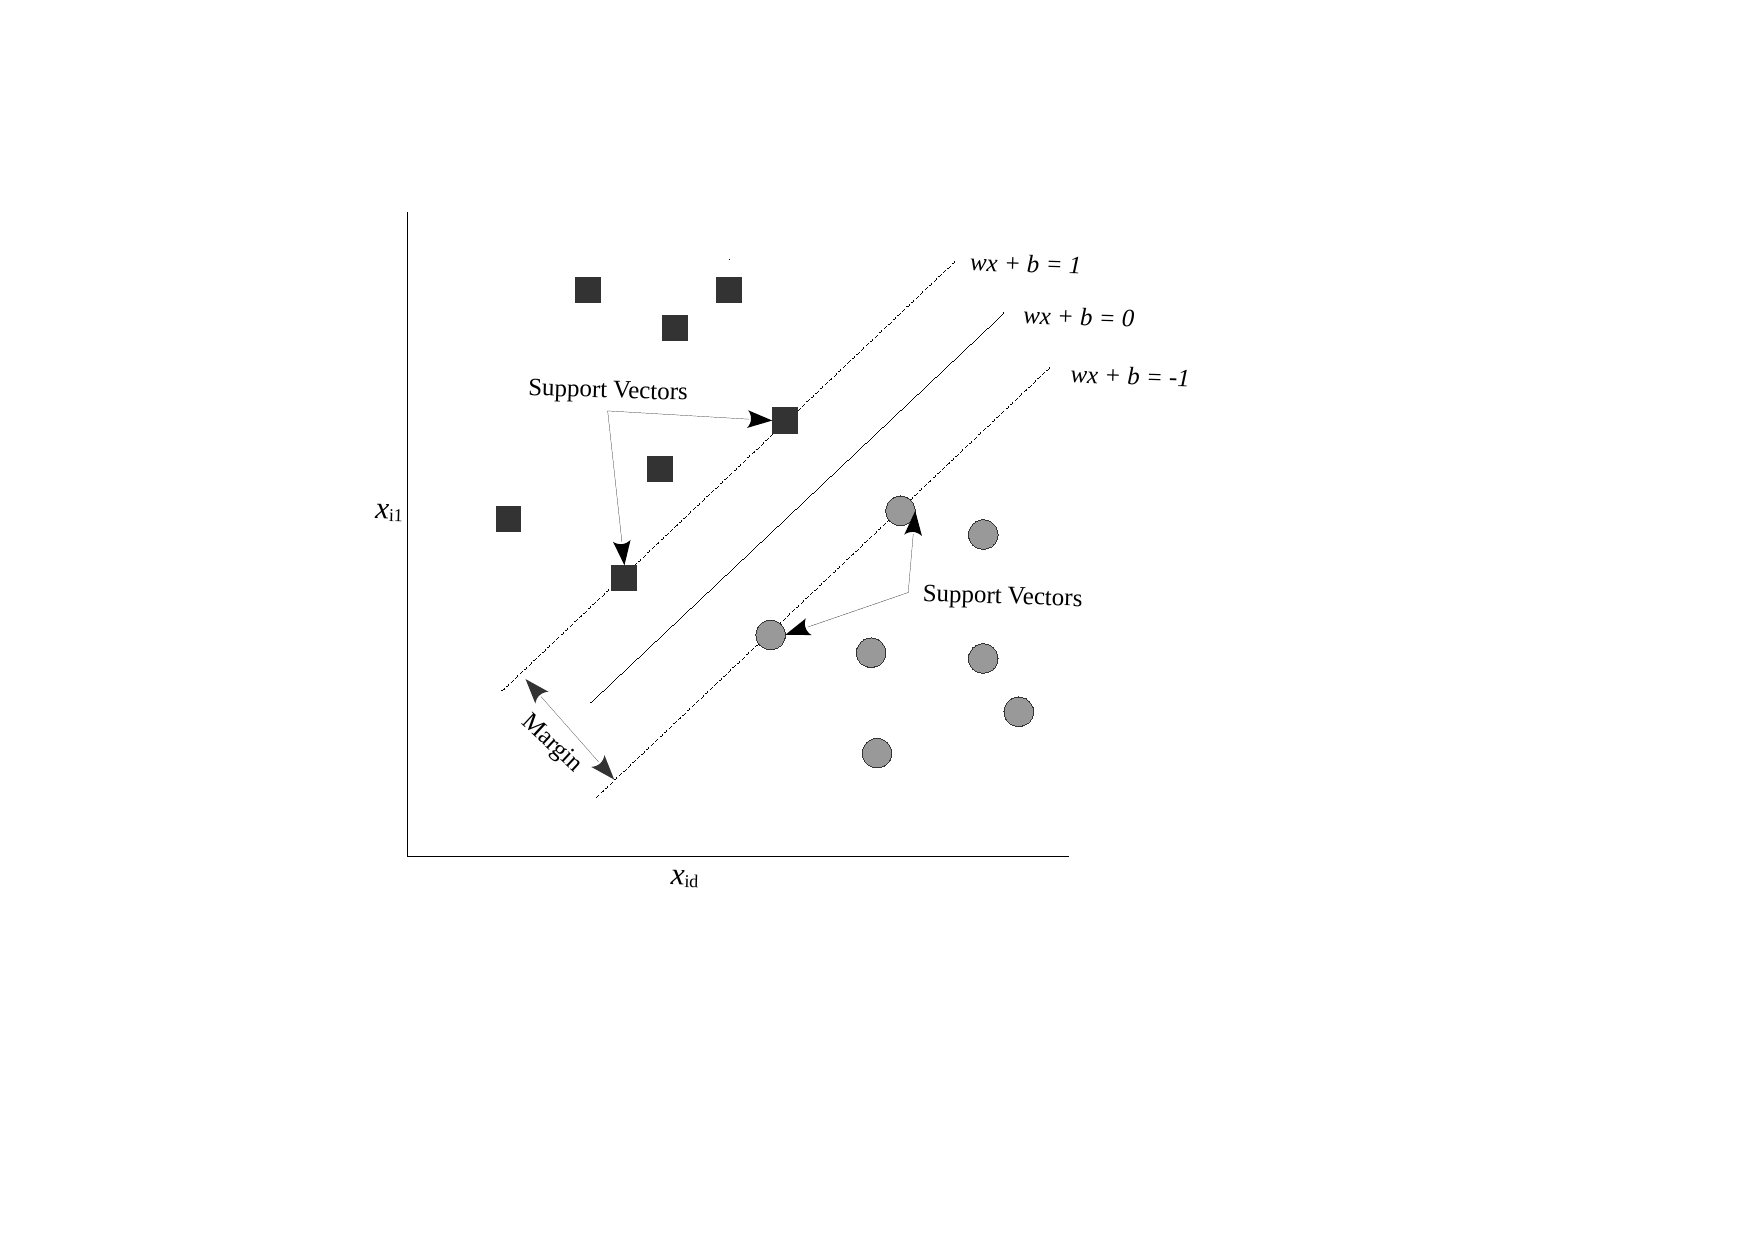

wx + b = 1
wx + b = 0
wx + b = -1
Support Vectors
xi1
Support Vectors
Margin
xid